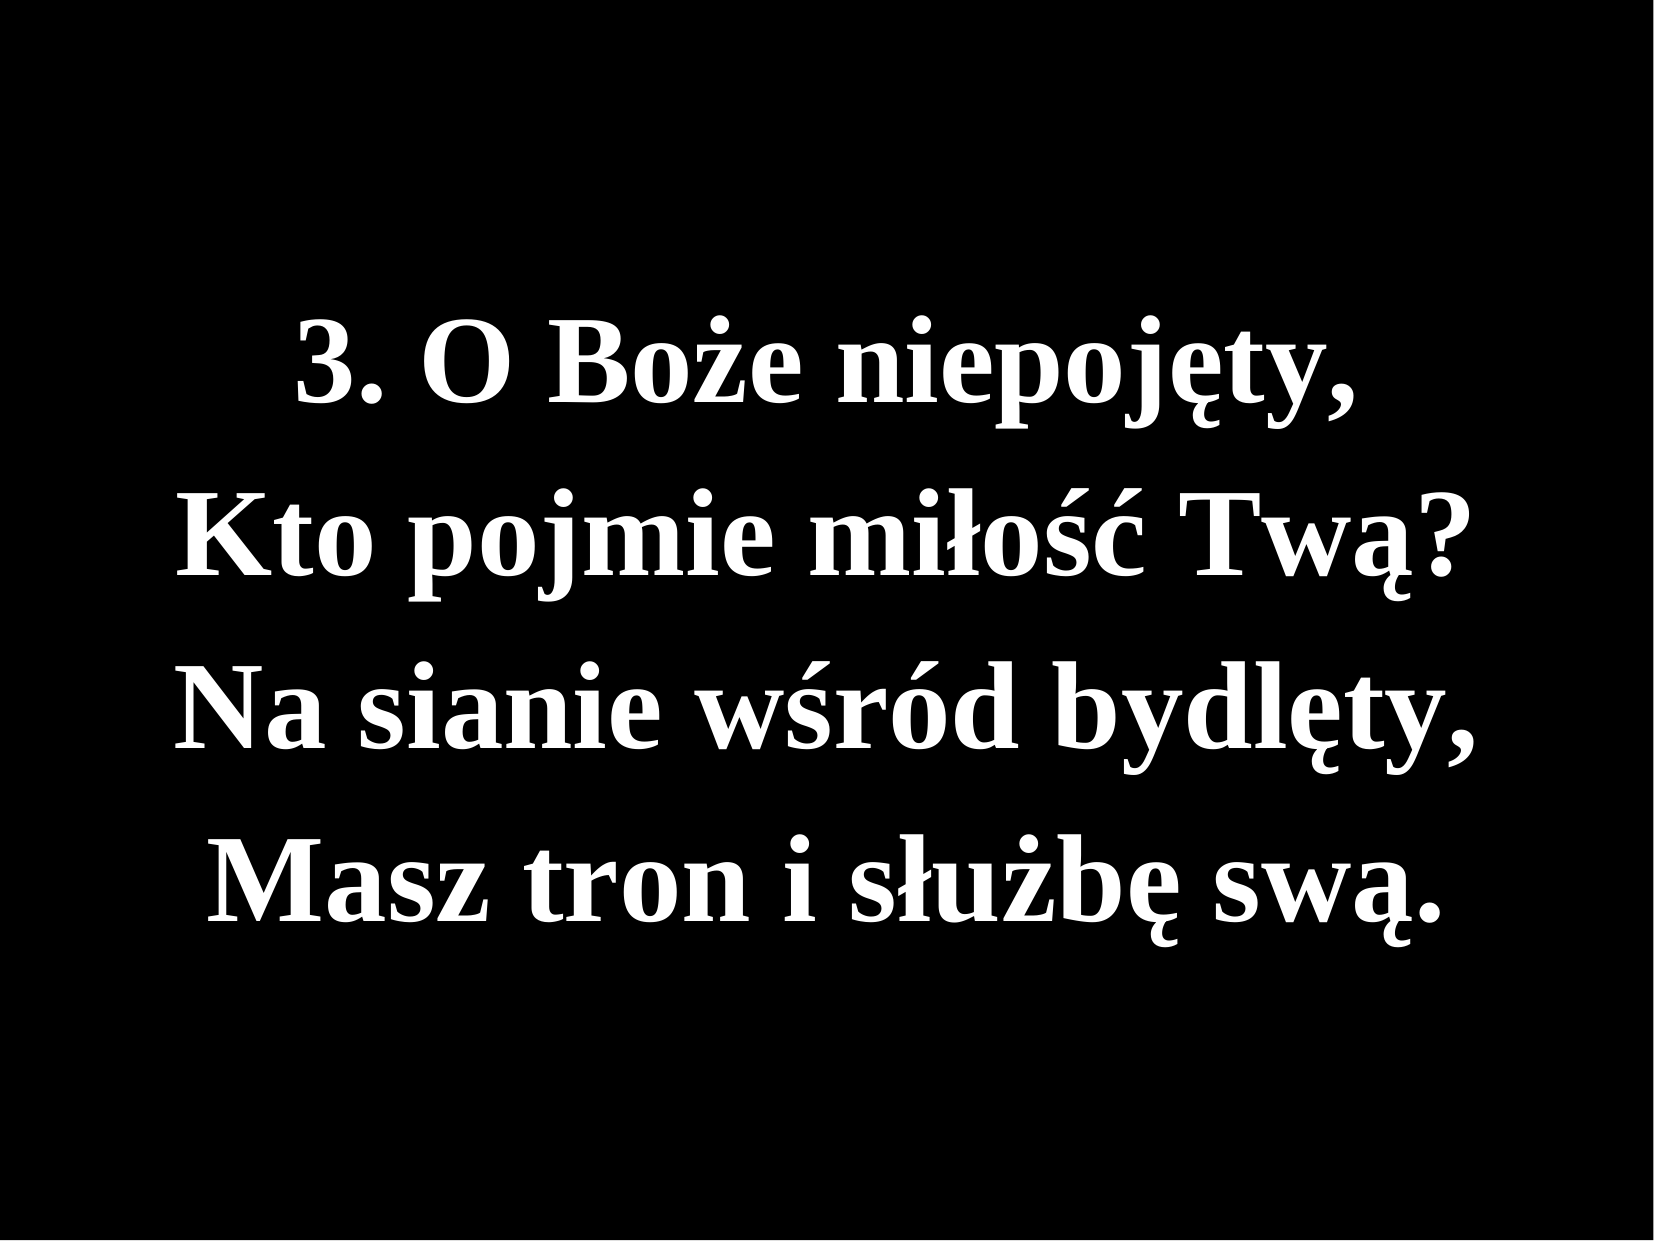

# 3. O Boże niepojęty, ppp Kto pojmie miłość Twą? ppp Na sianie wśród bydlęty, ppp Masz tron i służbę swą.